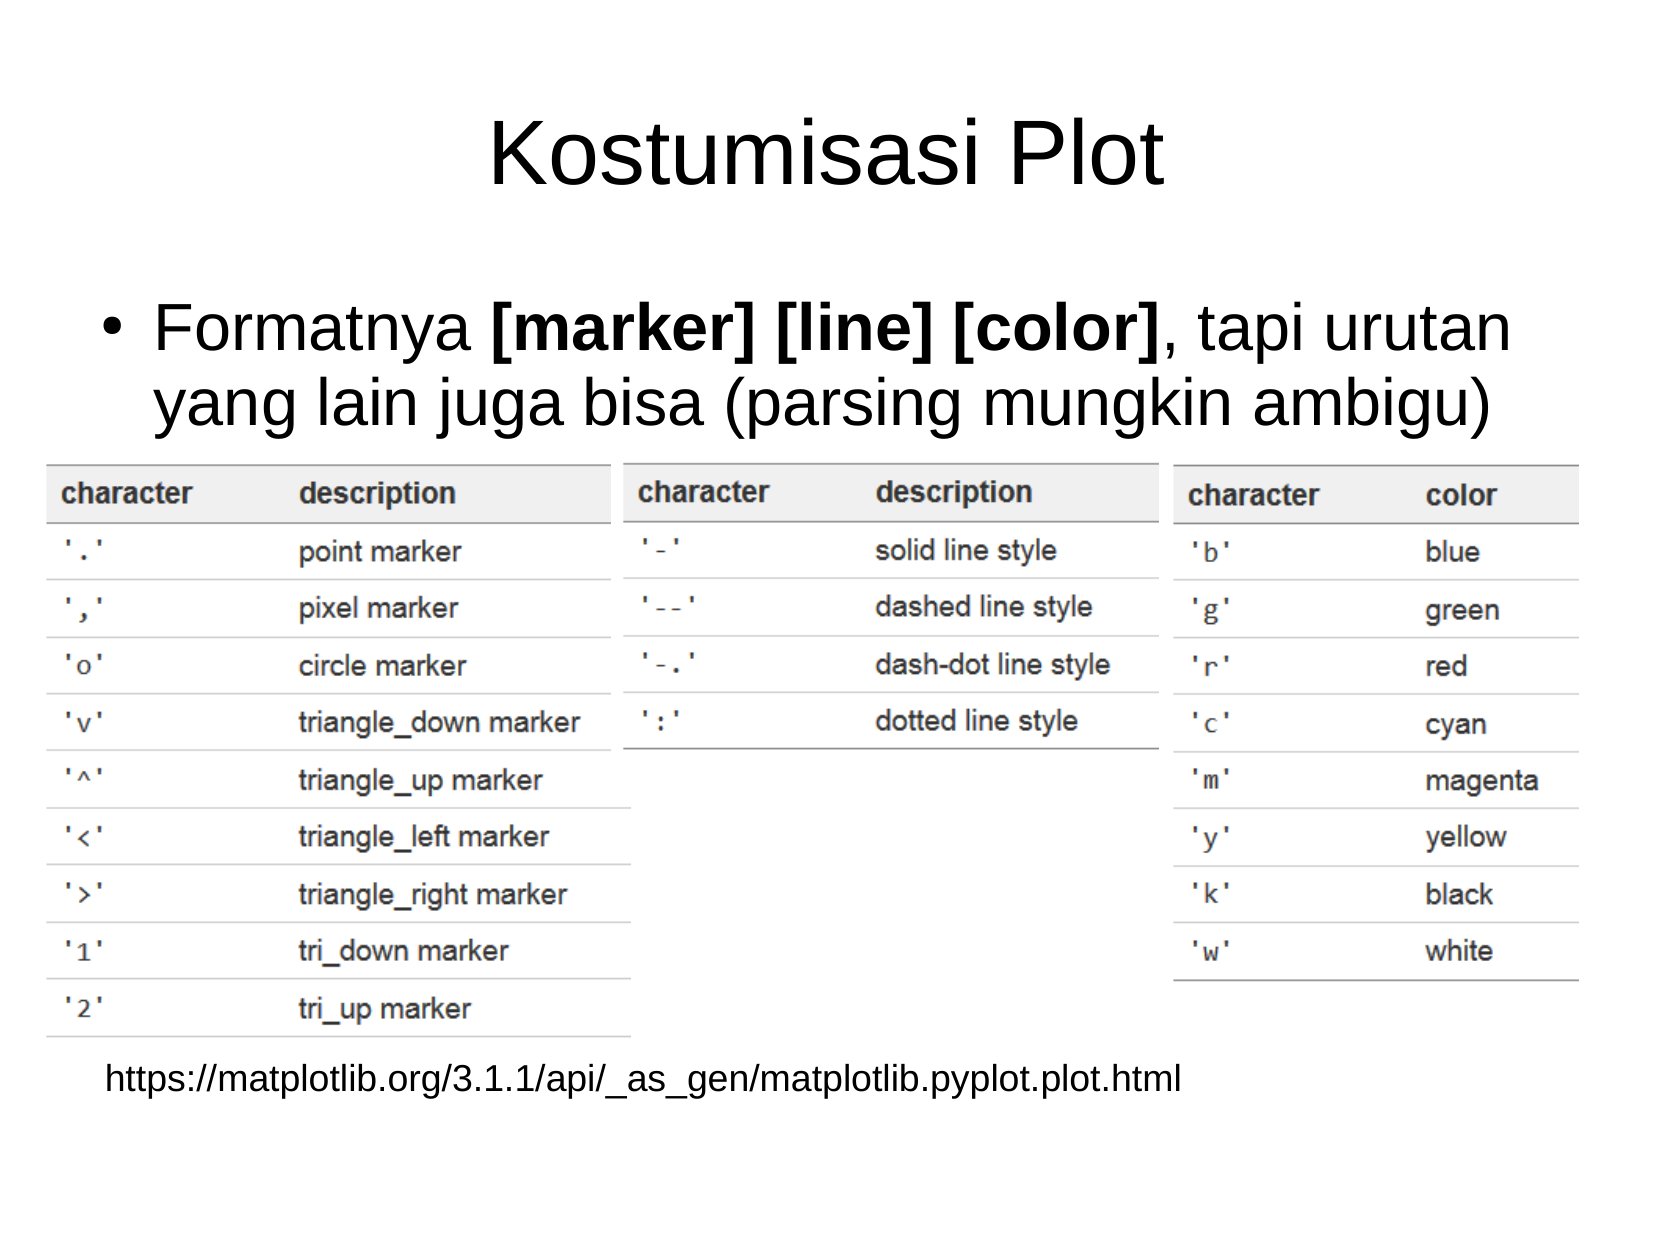

# Kostumisasi Plot
Formatnya [marker] [line] [color], tapi urutan yang lain juga bisa (parsing mungkin ambigu)
https://matplotlib.org/3.1.1/api/_as_gen/matplotlib.pyplot.plot.html